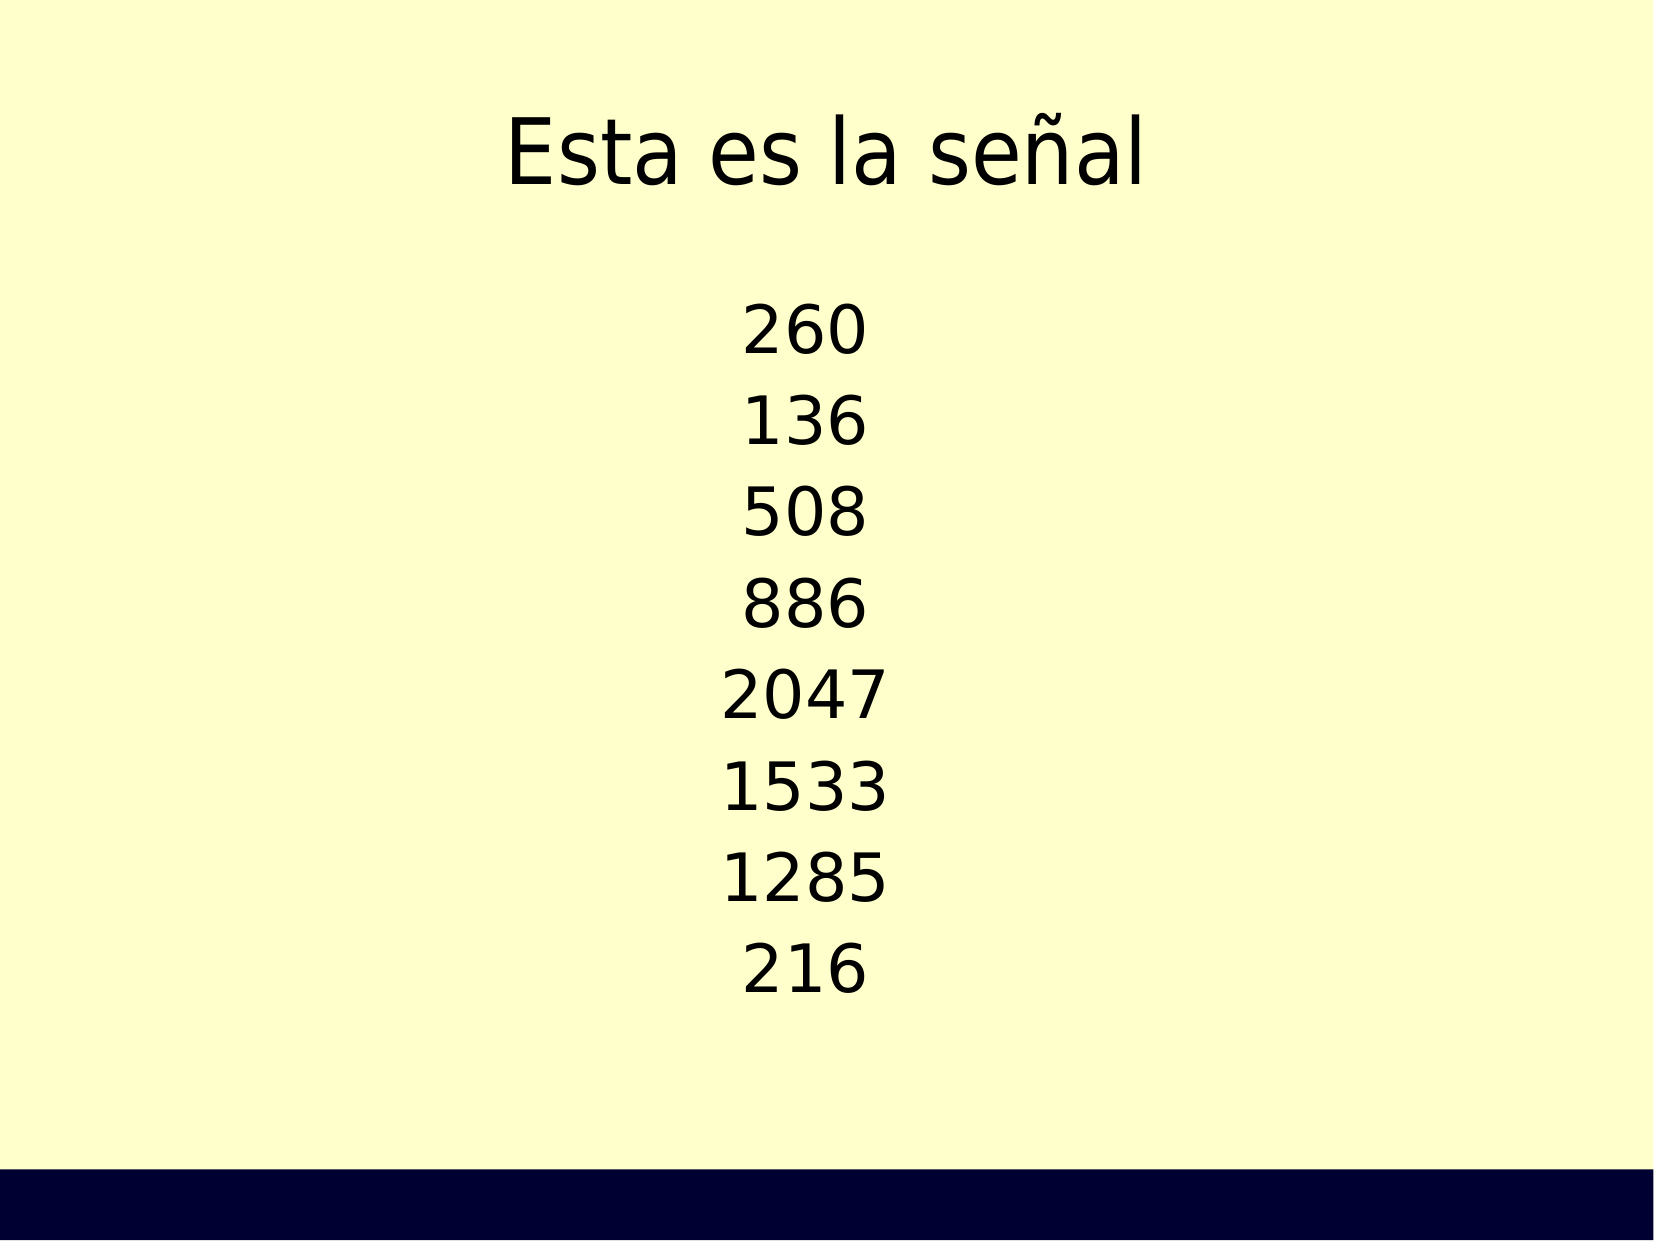

# Esta es la señal
260
136
508
886
2047
1533
1285
216